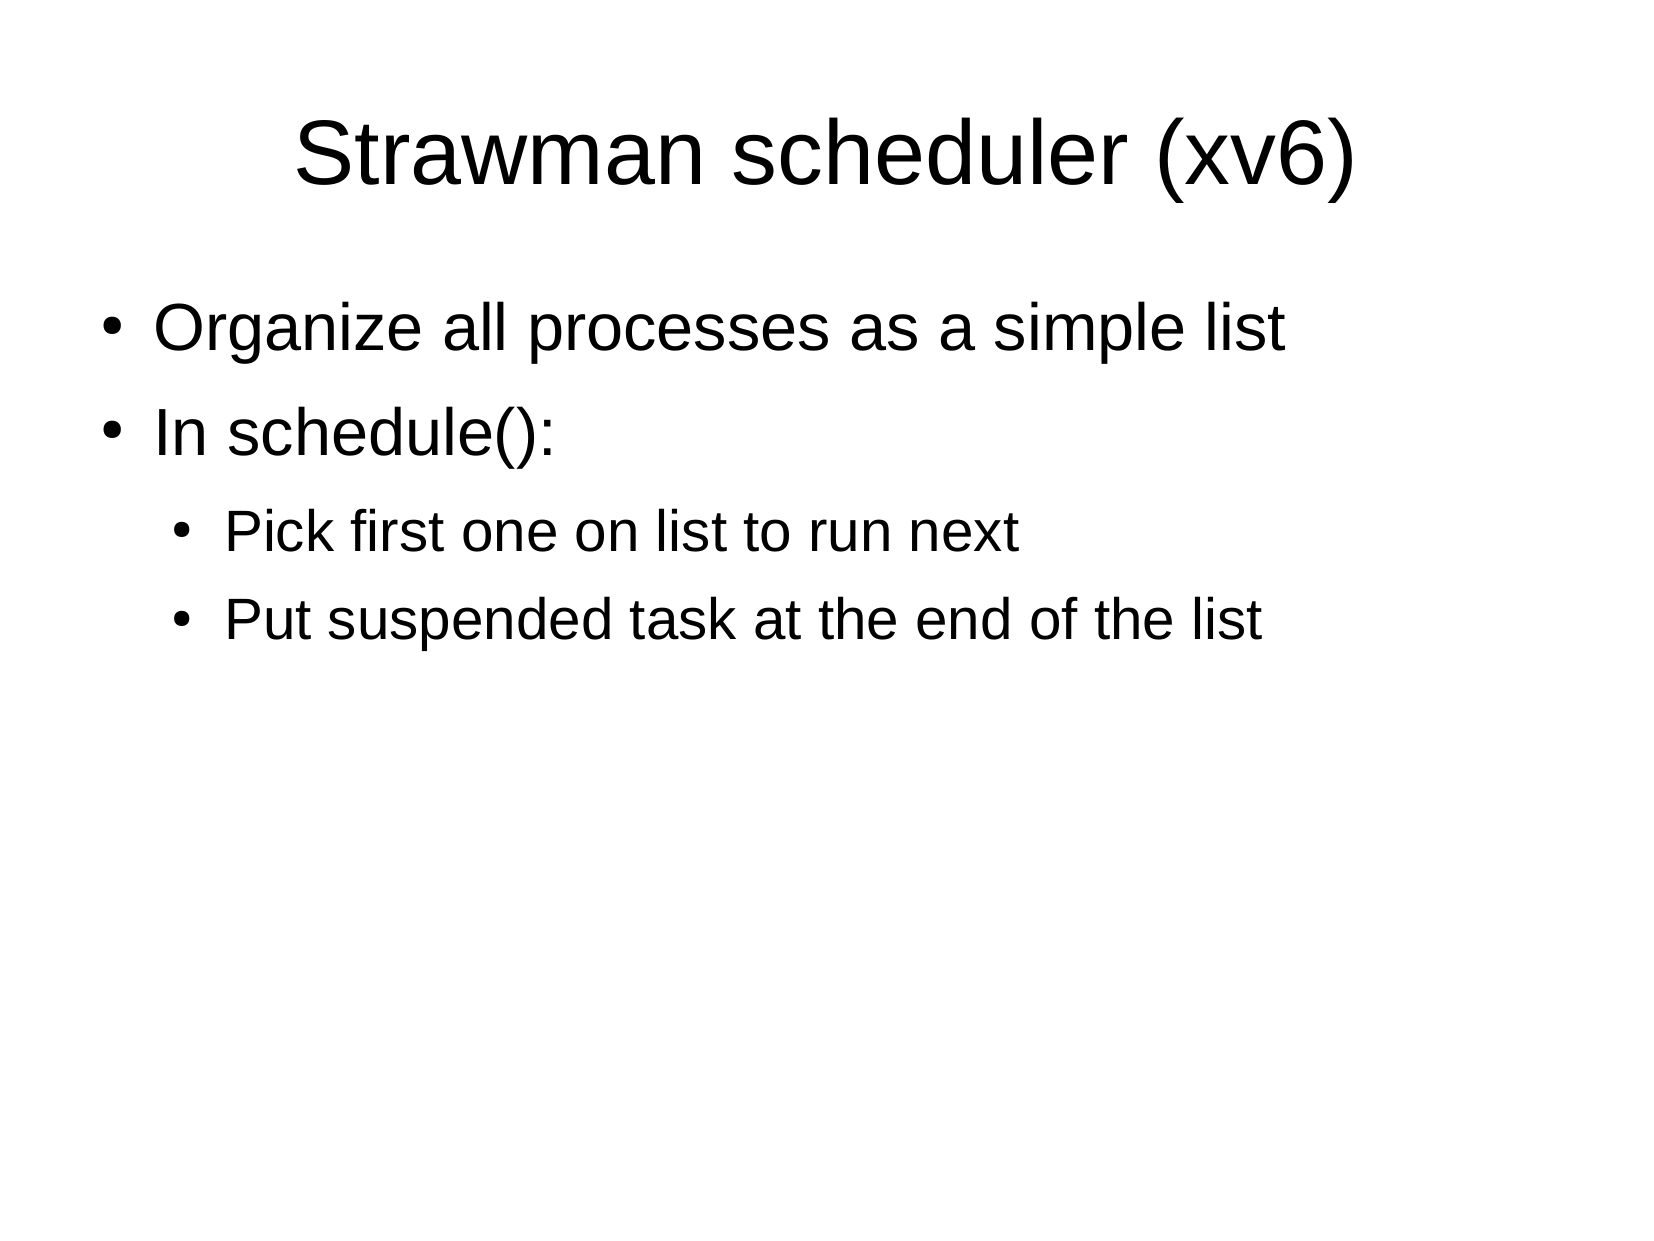

# Strawman scheduler (xv6)
Organize all processes as a simple list
In schedule():
Pick first one on list to run next
Put suspended task at the end of the list